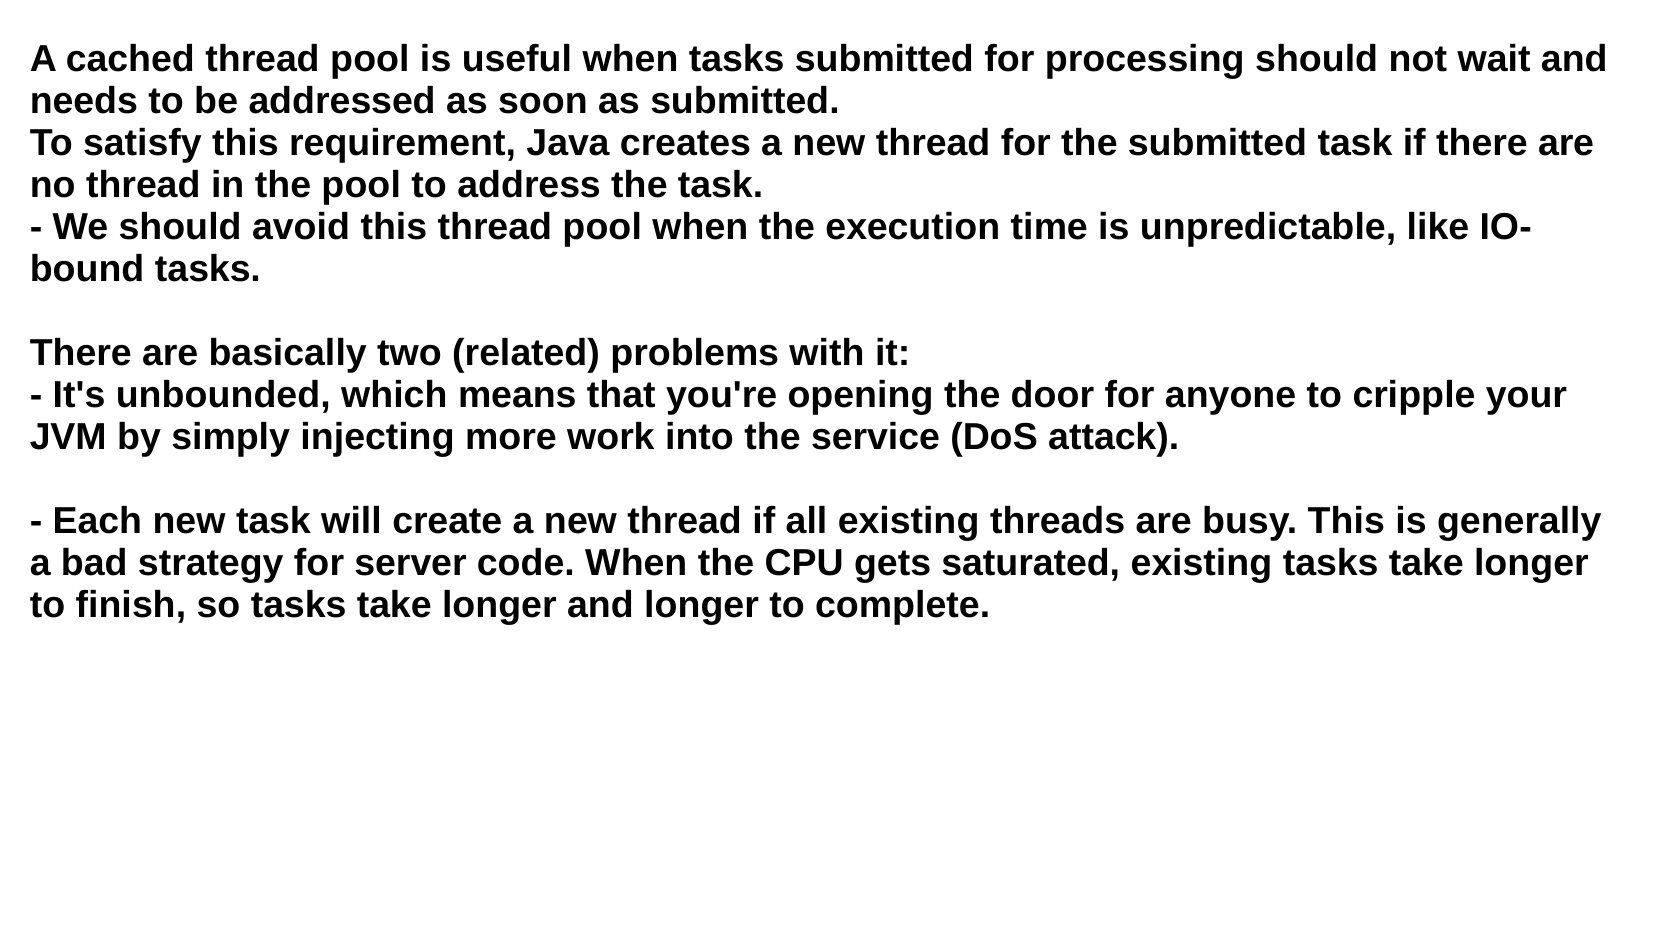

A cached thread pool is useful when tasks submitted for processing should not wait and needs to be addressed as soon as submitted.
To satisfy this requirement, Java creates a new thread for the submitted task if there are no thread in the pool to address the task.
- We should avoid this thread pool when the execution time is unpredictable, like IO-bound tasks.
There are basically two (related) problems with it:
- It's unbounded, which means that you're opening the door for anyone to cripple your JVM by simply injecting more work into the service (DoS attack).
- Each new task will create a new thread if all existing threads are busy. This is generally a bad strategy for server code. When the CPU gets saturated, existing tasks take longer to finish, so tasks take longer and longer to complete.